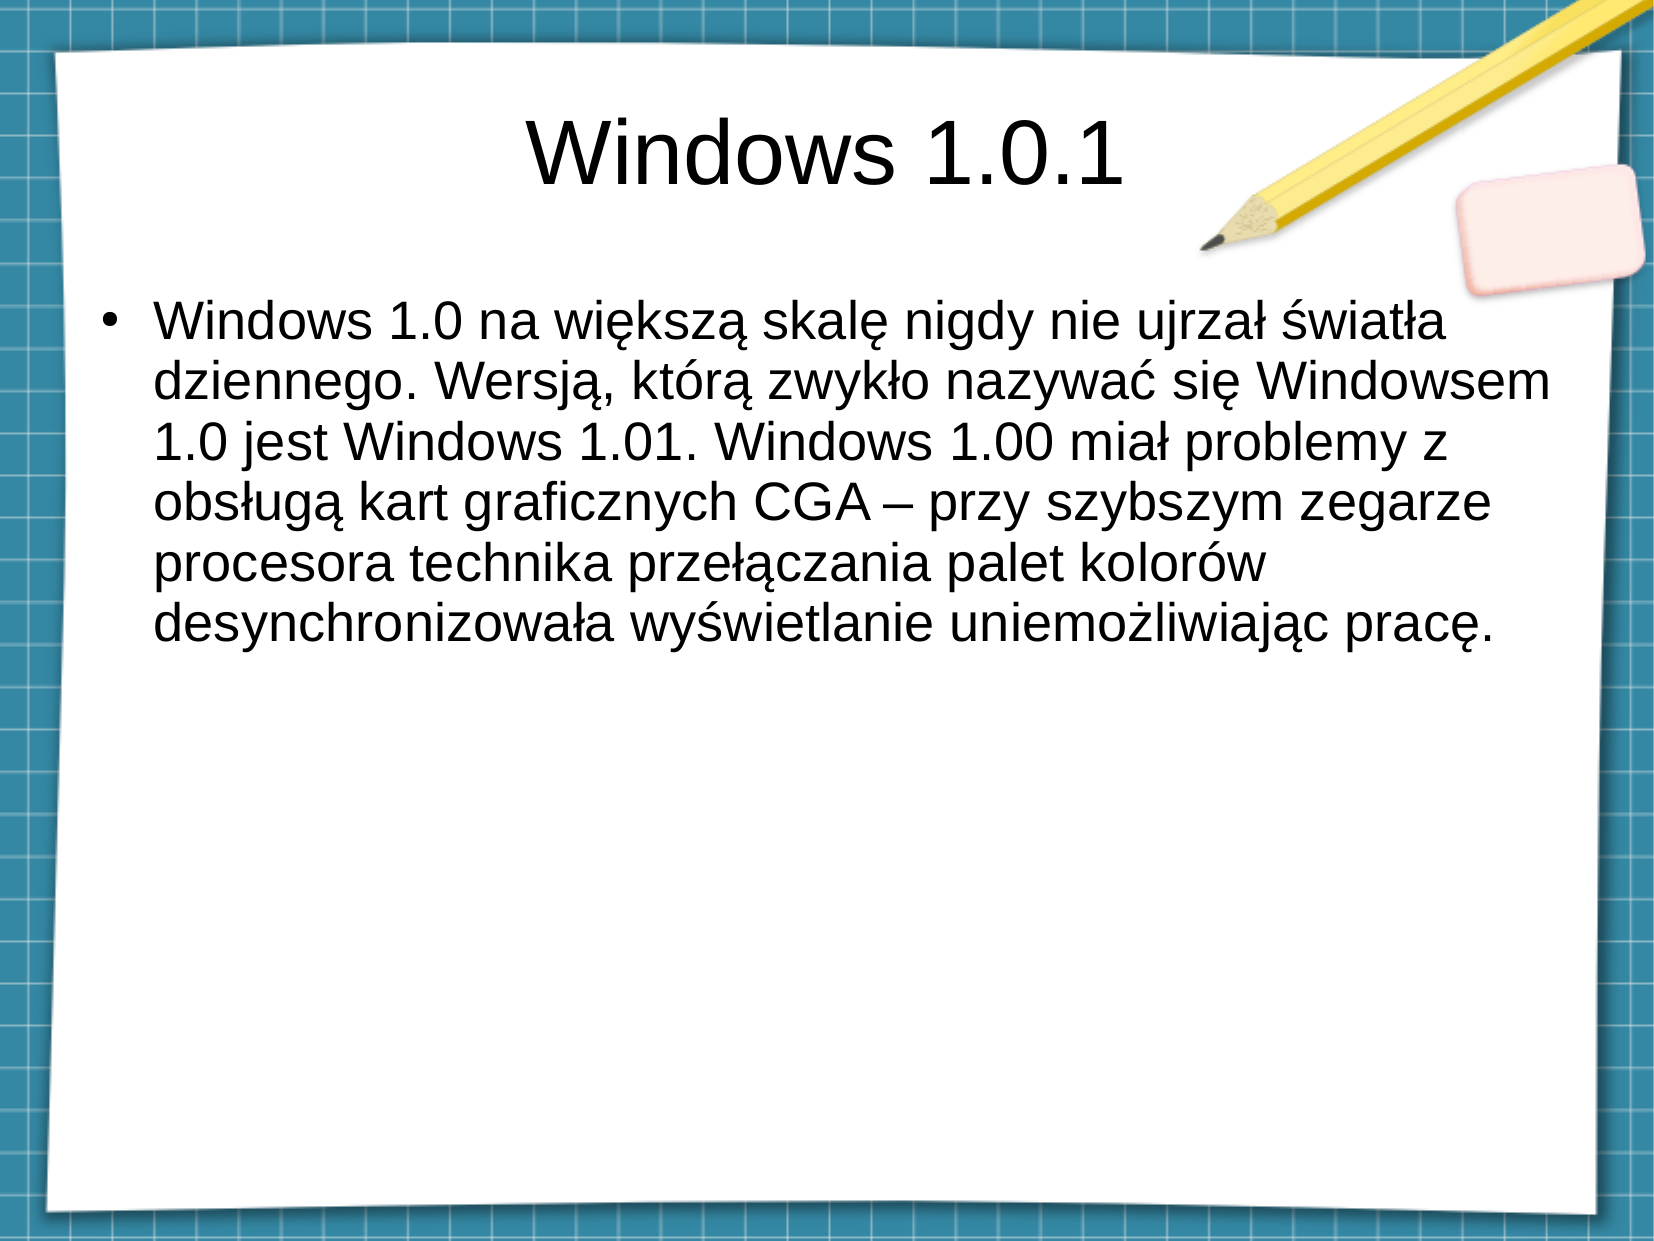

# Windows 1.0.1
Windows 1.0 na większą skalę nigdy nie ujrzał światła dziennego. Wersją, którą zwykło nazywać się Windowsem 1.0 jest Windows 1.01. Windows 1.00 miał problemy z obsługą kart graficznych CGA – przy szybszym zegarze procesora technika przełączania palet kolorów desynchronizowała wyświetlanie uniemożliwiając pracę.